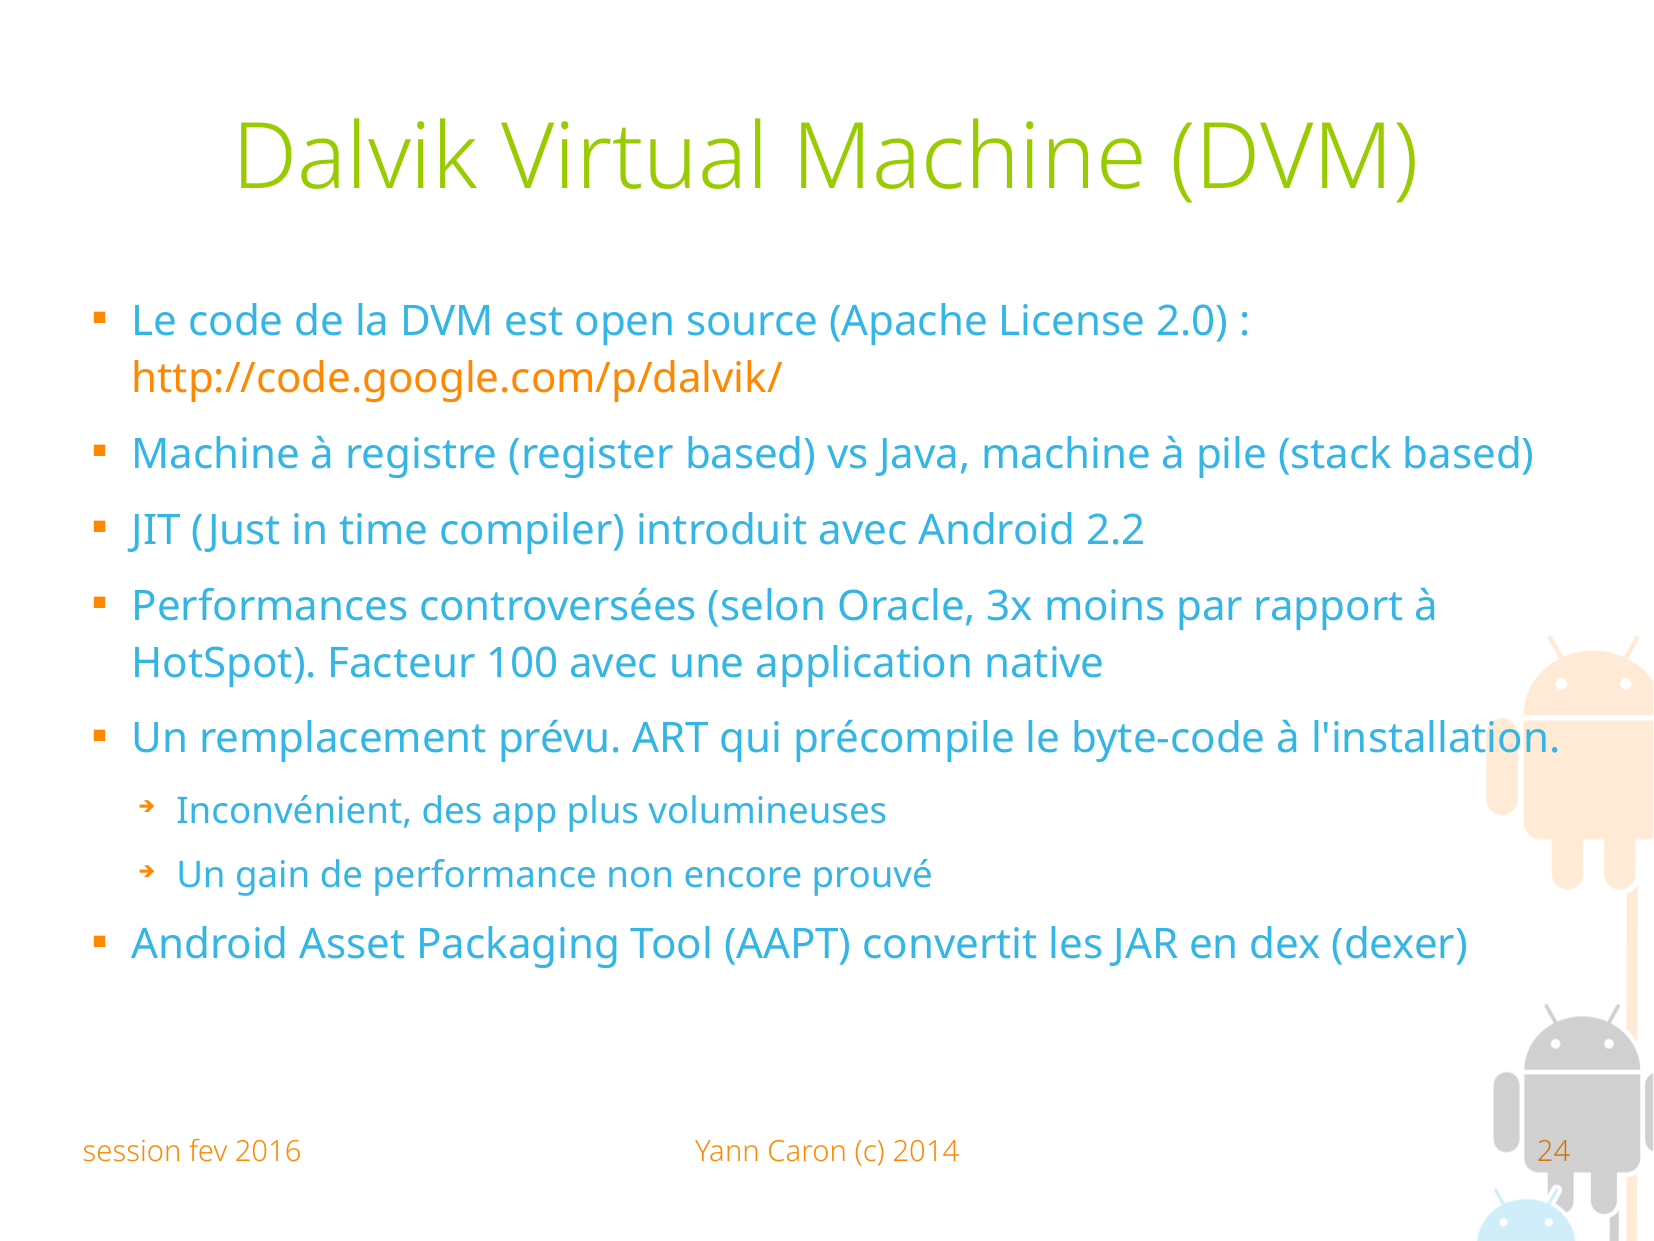

# Dalvik Virtual Machine (DVM)
Le code de la DVM est open source (Apache License 2.0) : http://code.google.com/p/dalvik/
Machine à registre (register based) vs Java, machine à pile (stack based)
JIT (Just in time compiler) introduit avec Android 2.2
Performances controversées (selon Oracle, 3x moins par rapport à HotSpot). Facteur 100 avec une application native
Un remplacement prévu. ART qui précompile le byte-code à l'installation.
Inconvénient, des app plus volumineuses
Un gain de performance non encore prouvé
Android Asset Packaging Tool (AAPT) convertit les JAR en dex (dexer)
session fev 2016
Yann Caron (c) 2014
24